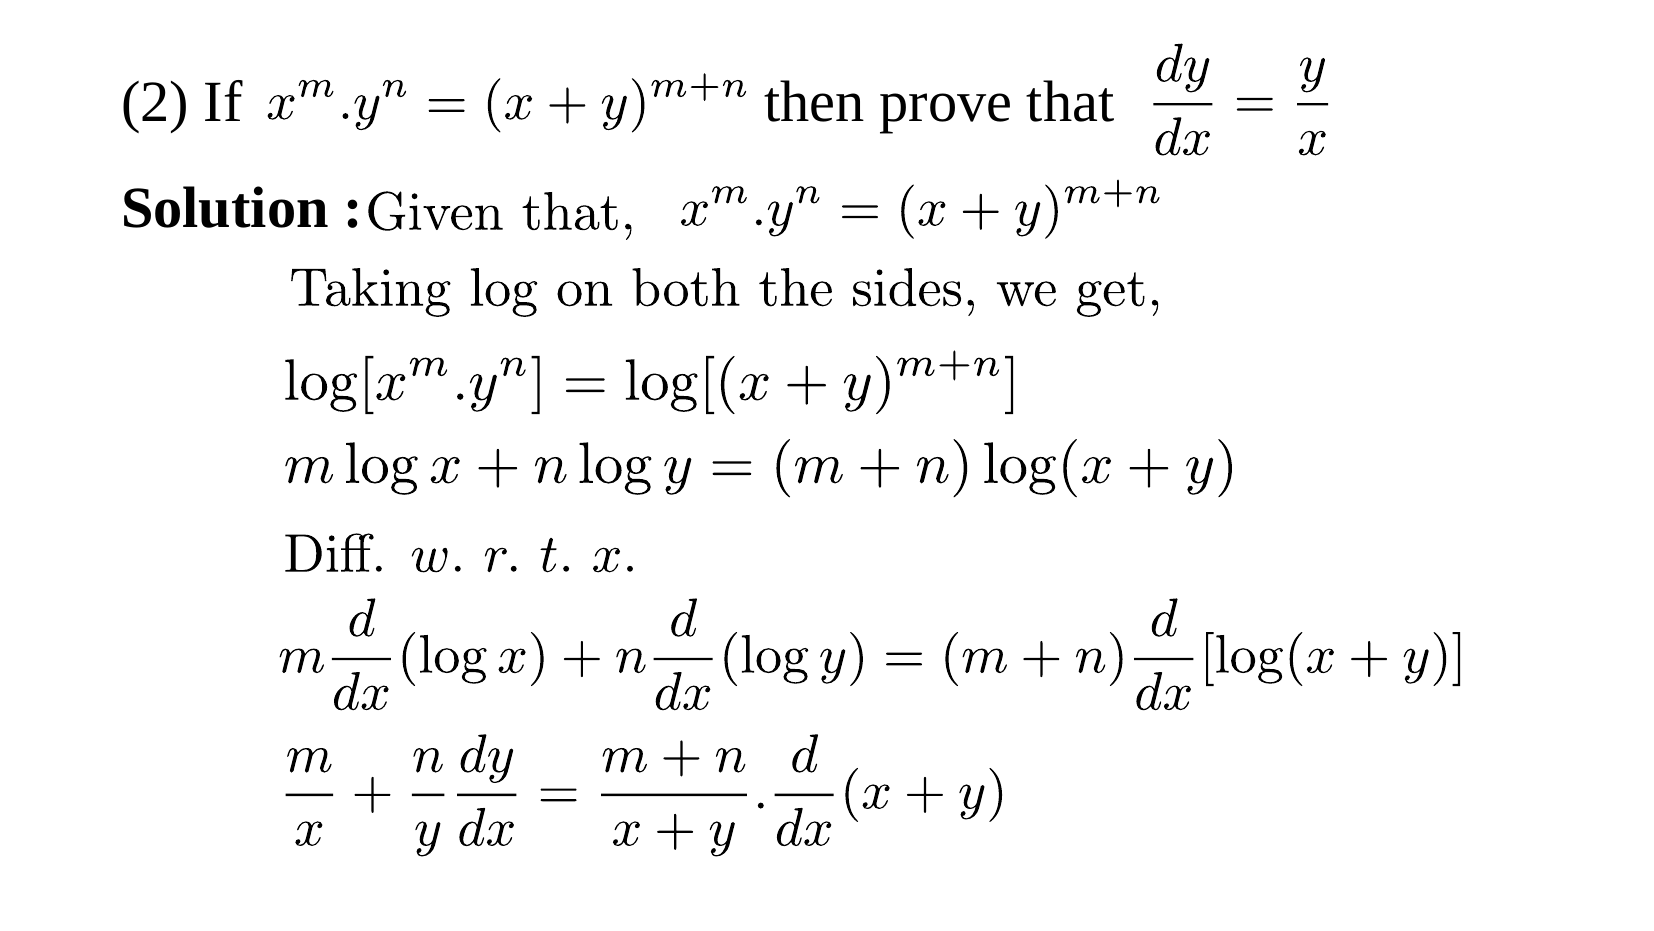

# (2) If then prove that Solution :